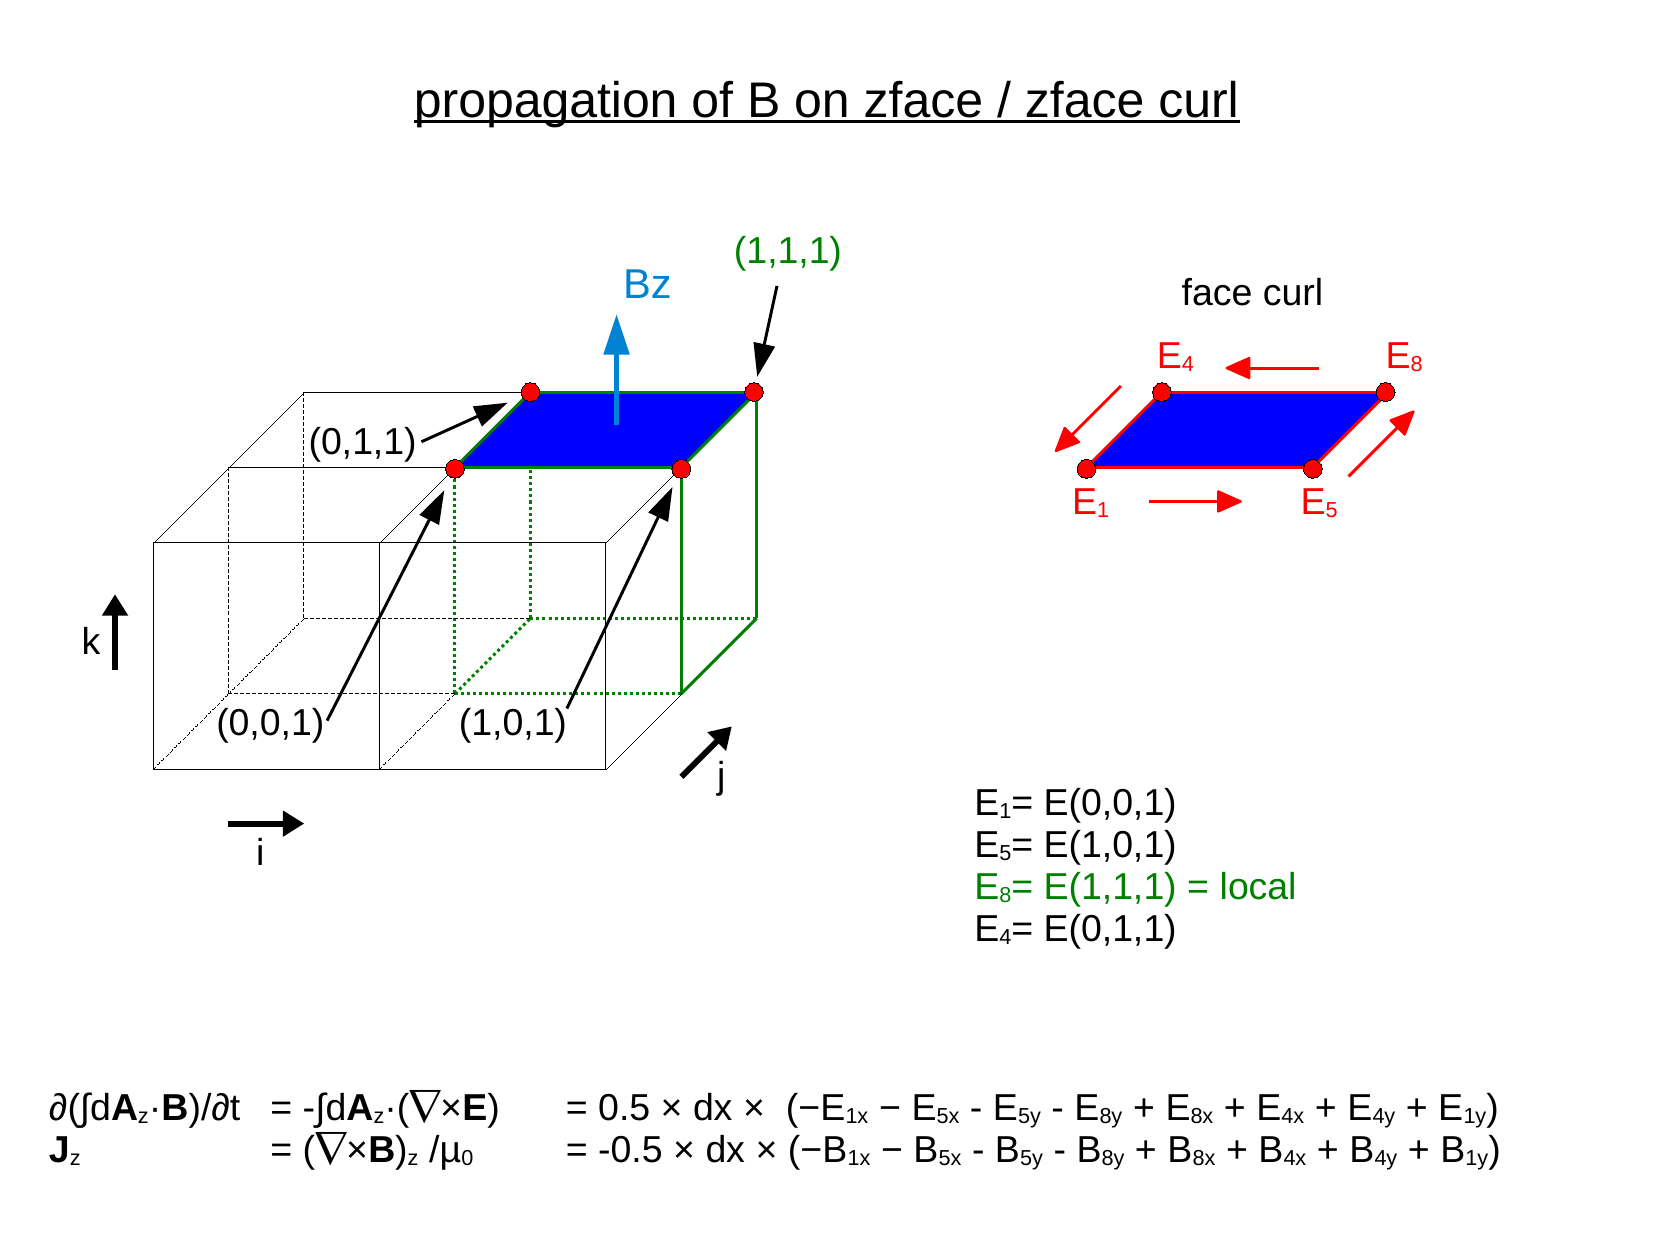

propagation of B on zface / zface curl
(1,1,1)
Bz
face curl
E4
E8
(0,1,1)
E1
E5
k
(1,0,1)
(0,0,1)
j
E1= E(0,0,1)
E5= E(1,0,1)
E8= E(1,1,1) = local
E4= E(0,1,1)
i
∂(∫dAz·B)/∂t	= -∫dAz·(Ñ×E)	= 0.5 × dx × (−E1x − E5x - E5y - E8y + E8x + E4x + E4y + E1y)
Jz 			= (Ñ×B)z /µ0		= -0.5 × dx × (−B1x − B5x - B5y - B8y + B8x + B4x + B4y + B1y)